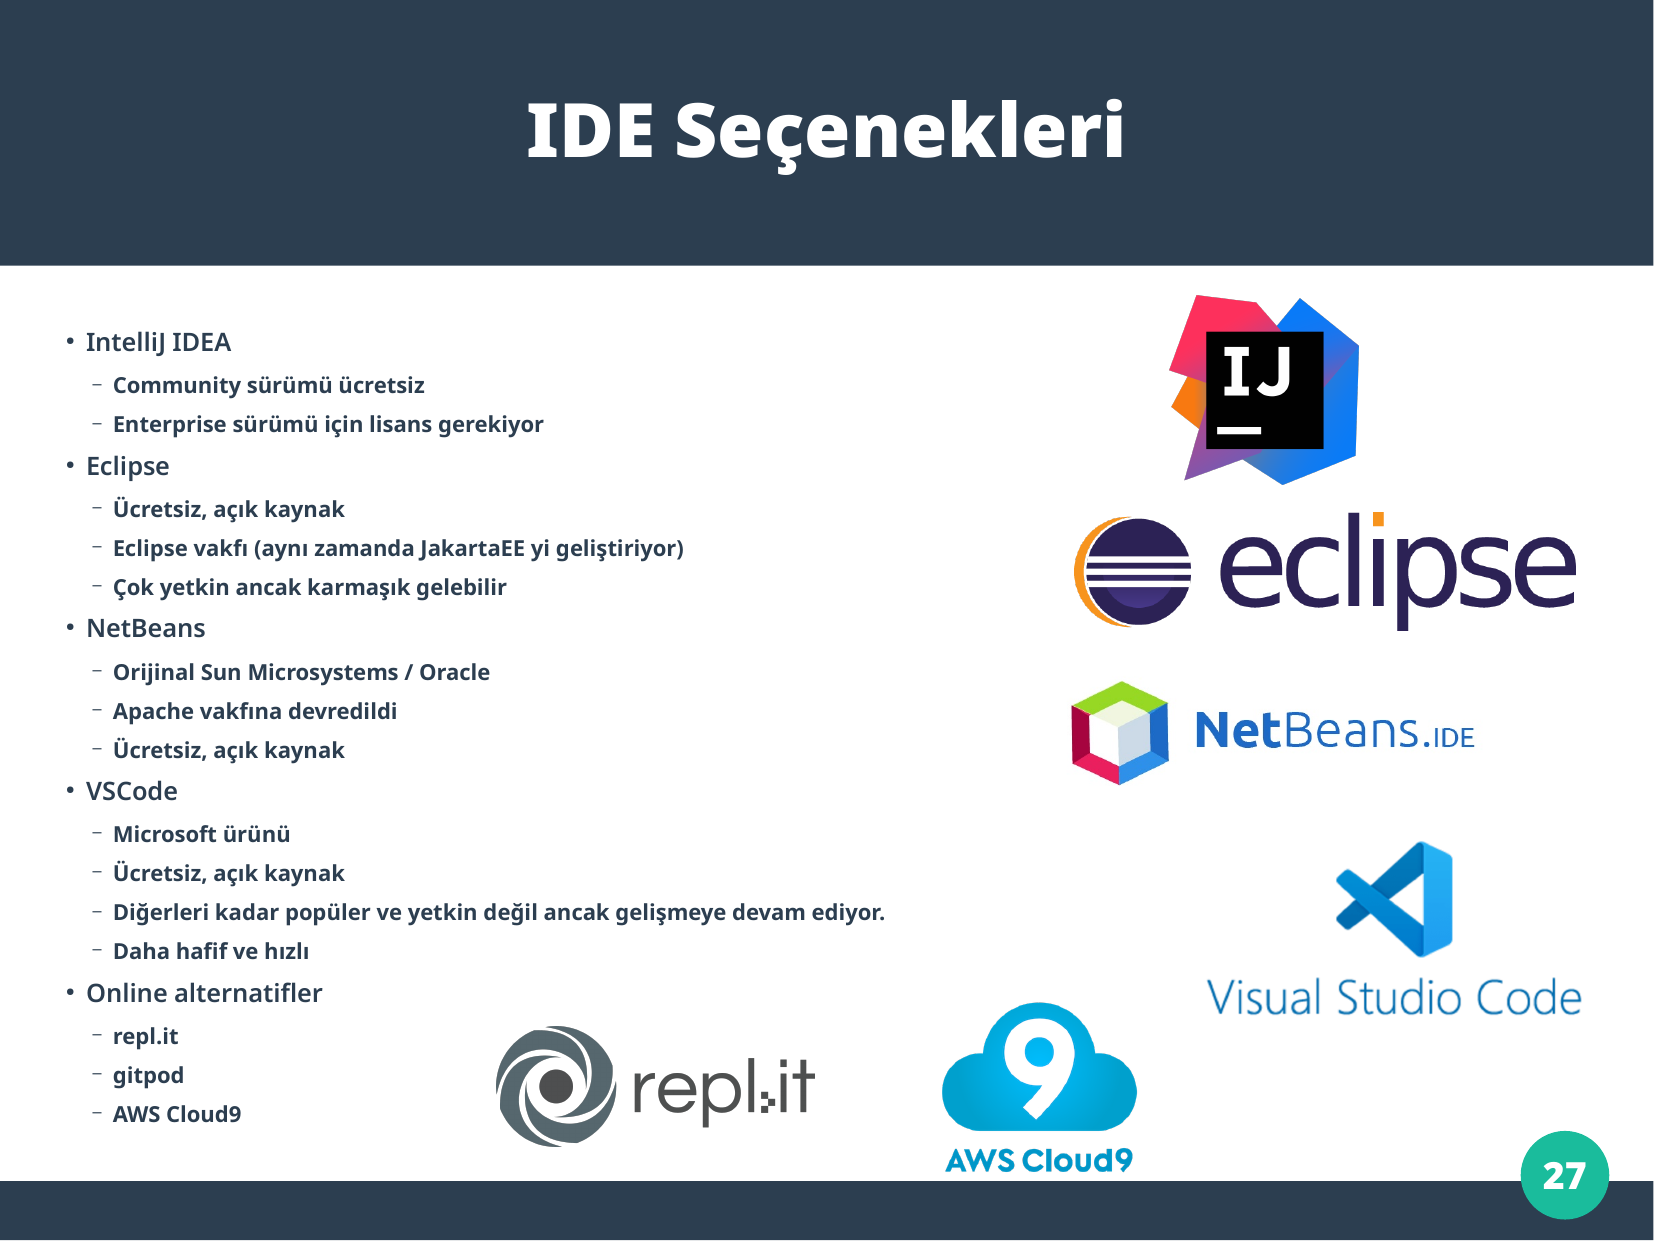

# IDE Seçenekleri
IntelliJ IDEA
Community sürümü ücretsiz
Enterprise sürümü için lisans gerekiyor
Eclipse
Ücretsiz, açık kaynak
Eclipse vakfı (aynı zamanda JakartaEE yi geliştiriyor)
Çok yetkin ancak karmaşık gelebilir
NetBeans
Orijinal Sun Microsystems / Oracle
Apache vakfına devredildi
Ücretsiz, açık kaynak
VSCode
Microsoft ürünü
Ücretsiz, açık kaynak
Diğerleri kadar popüler ve yetkin değil ancak gelişmeye devam ediyor.
Daha hafif ve hızlı
Online alternatifler
repl.it
gitpod
AWS Cloud9
27